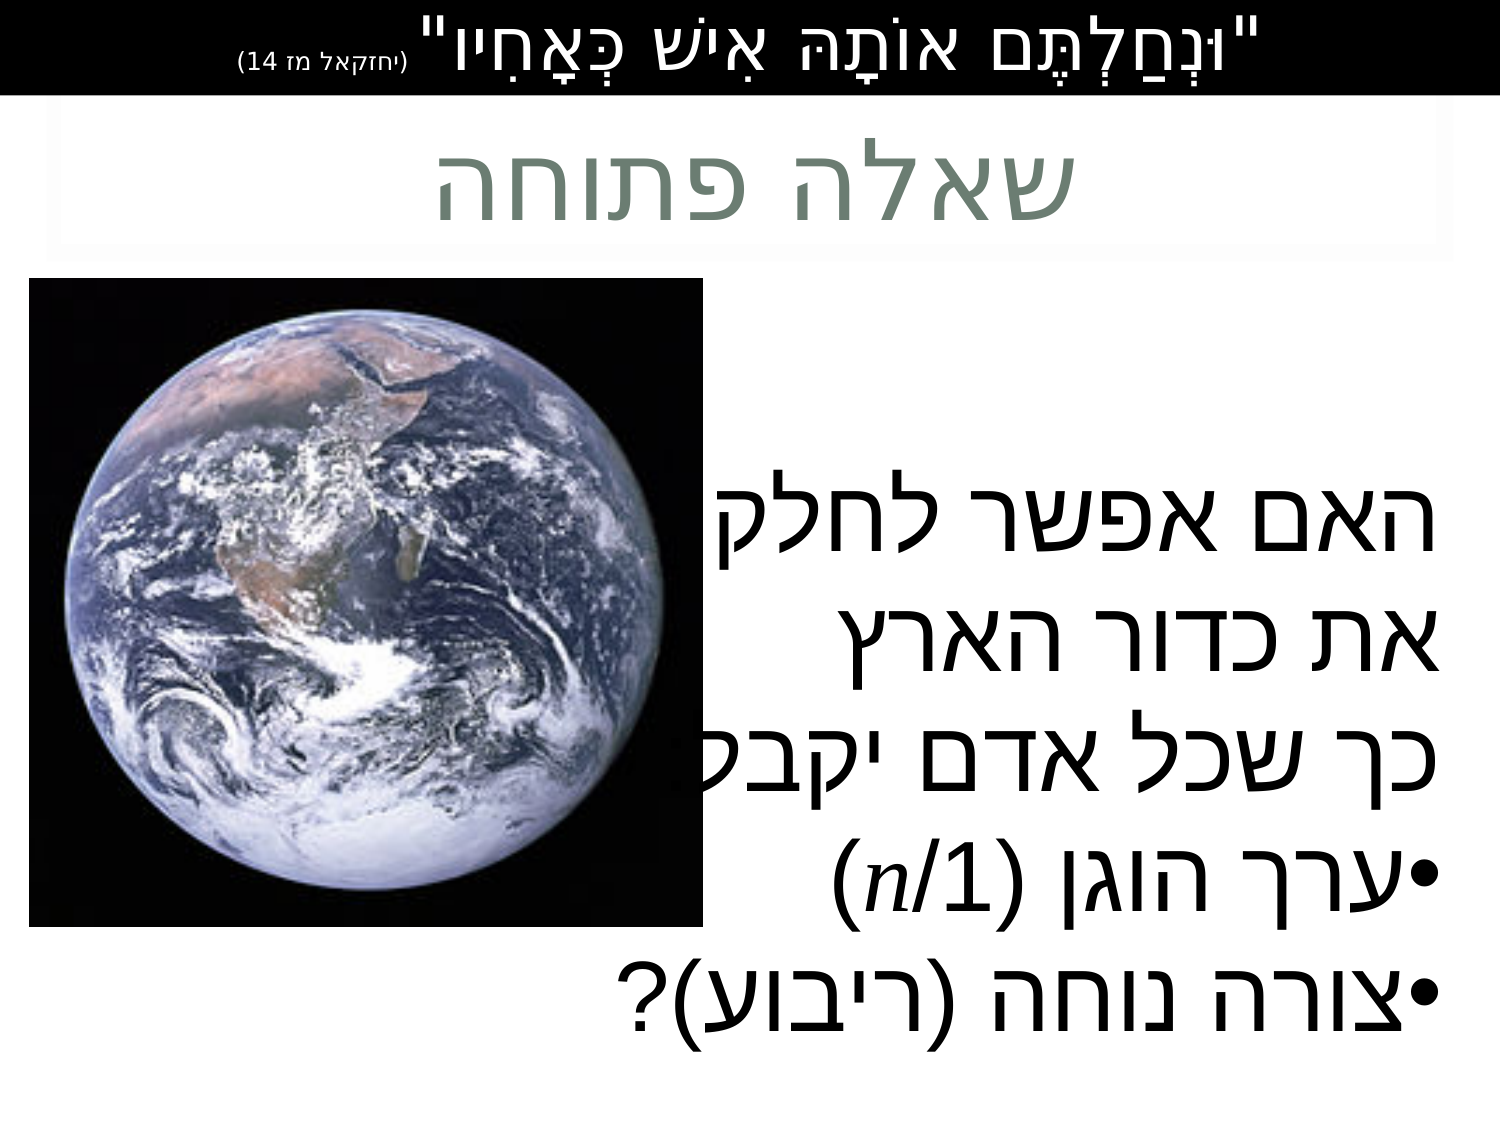

"וּנְחַלְתֶּם אוֹתָהּ אִישׁ כְּאָחִיו" (יחזקאל מז 14)
שאלה פתוחה
האם אפשר לחלק
את כדור הארץ
כך שכל אדם יקבל:
ערך הוגן (1/n)
צורה נוחה (ריבוע)?